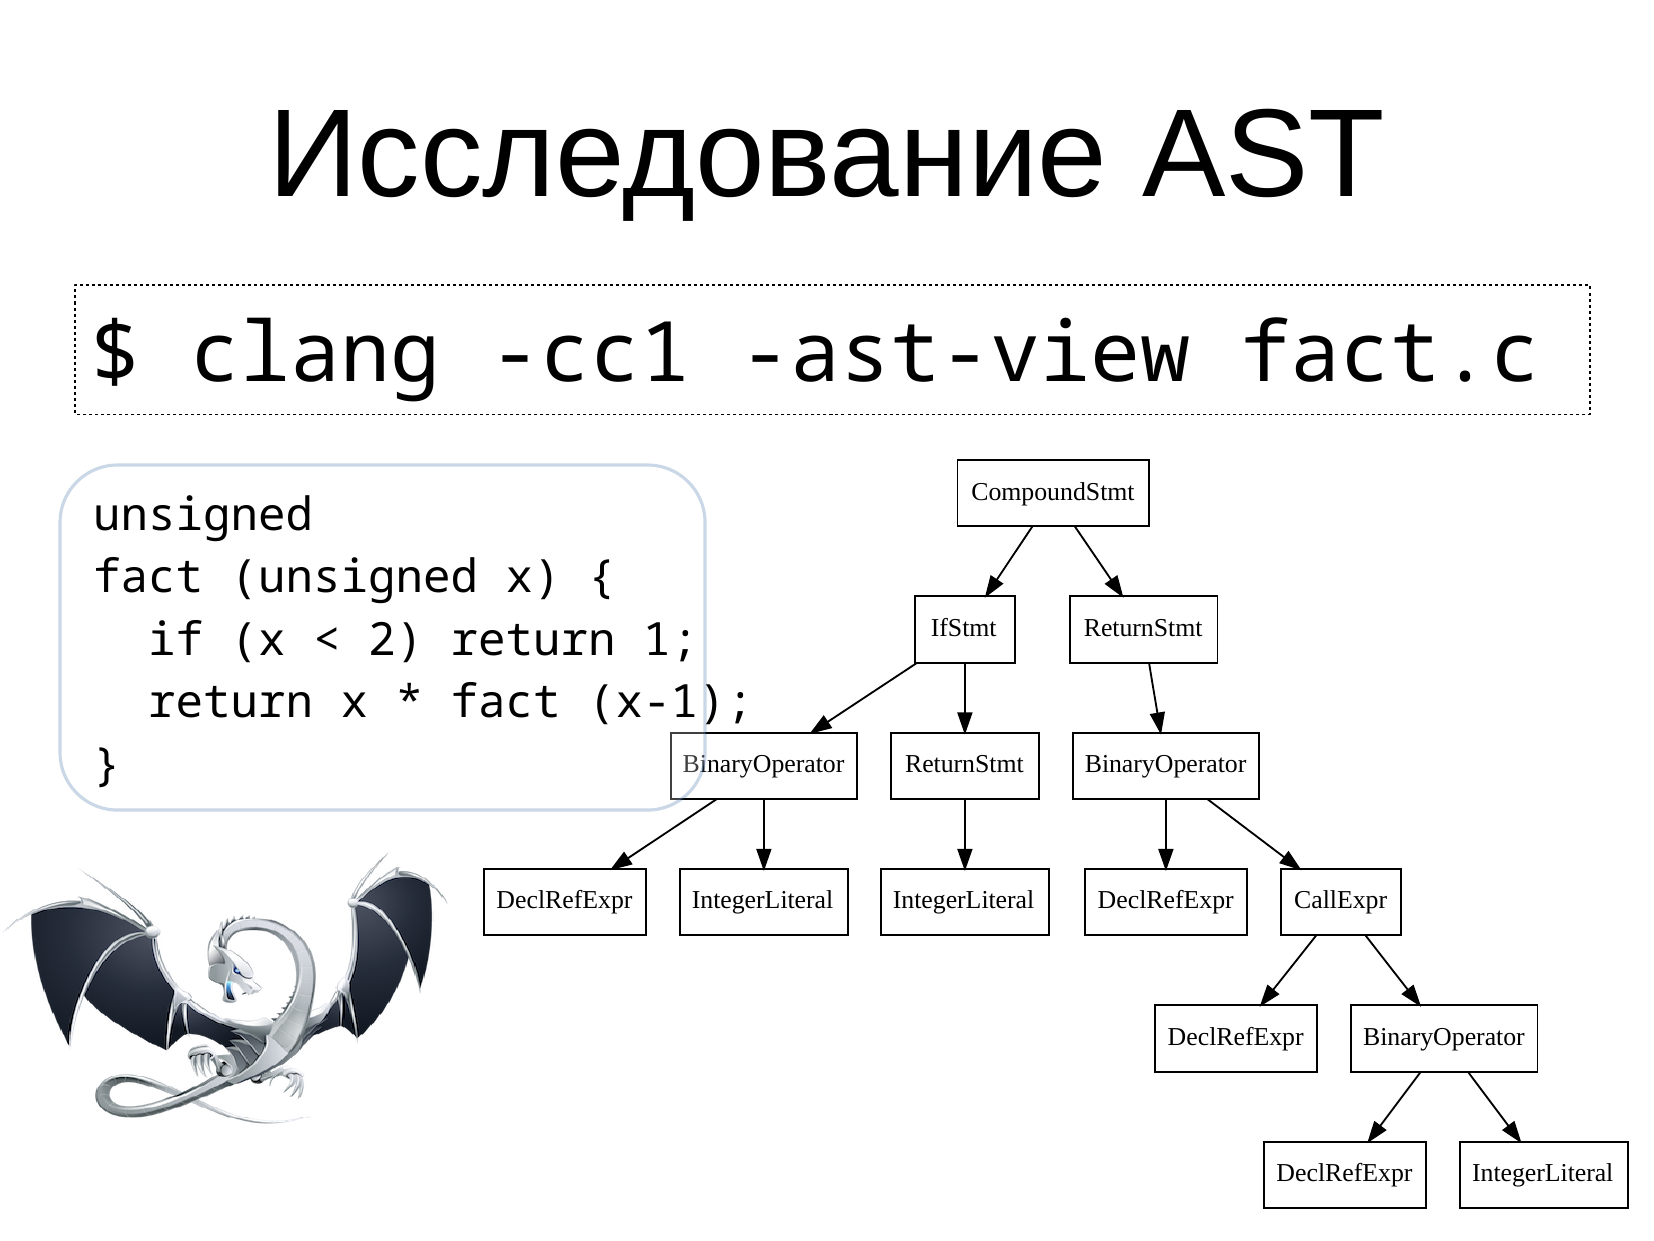

# Исследование AST
$ clang -cc1 -ast-view fact.c
unsigned
fact (unsigned x) {
 if (x < 2) return 1;
 return x * fact (x-1);
}